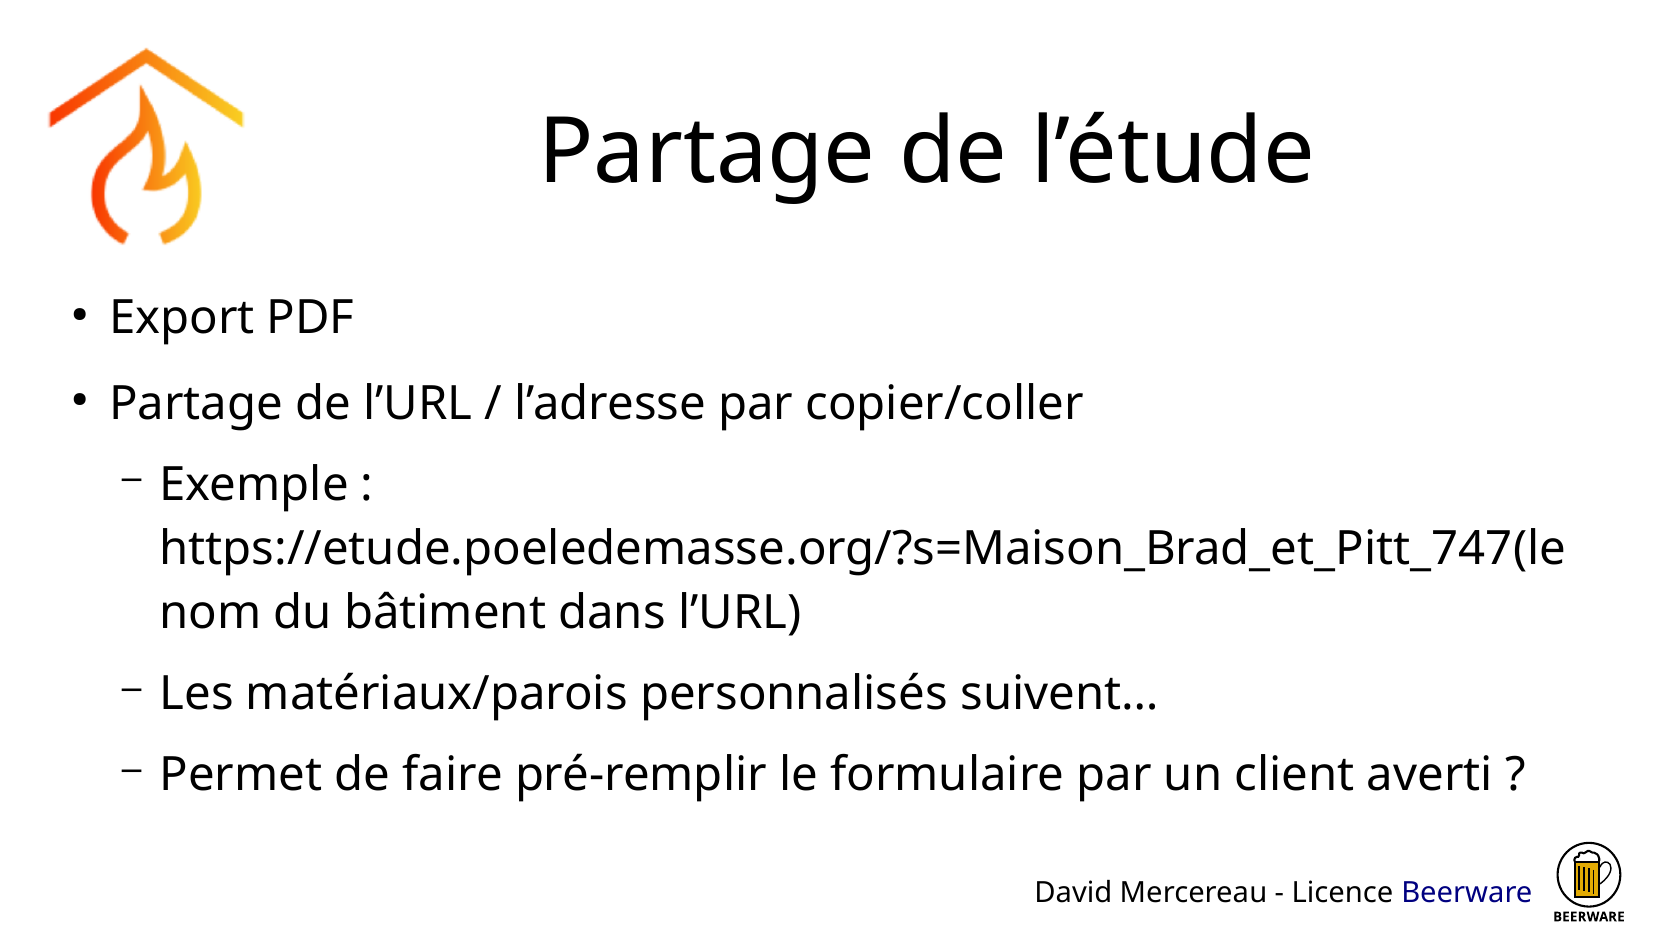

# Partage de l’étude
Export PDF
Partage de l’URL / l’adresse par copier/coller
Exemple : https://etude.poeledemasse.org/?s=Maison_Brad_et_Pitt_747(le nom du bâtiment dans l’URL)
Les matériaux/parois personnalisés suivent…
Permet de faire pré-remplir le formulaire par un client averti ?